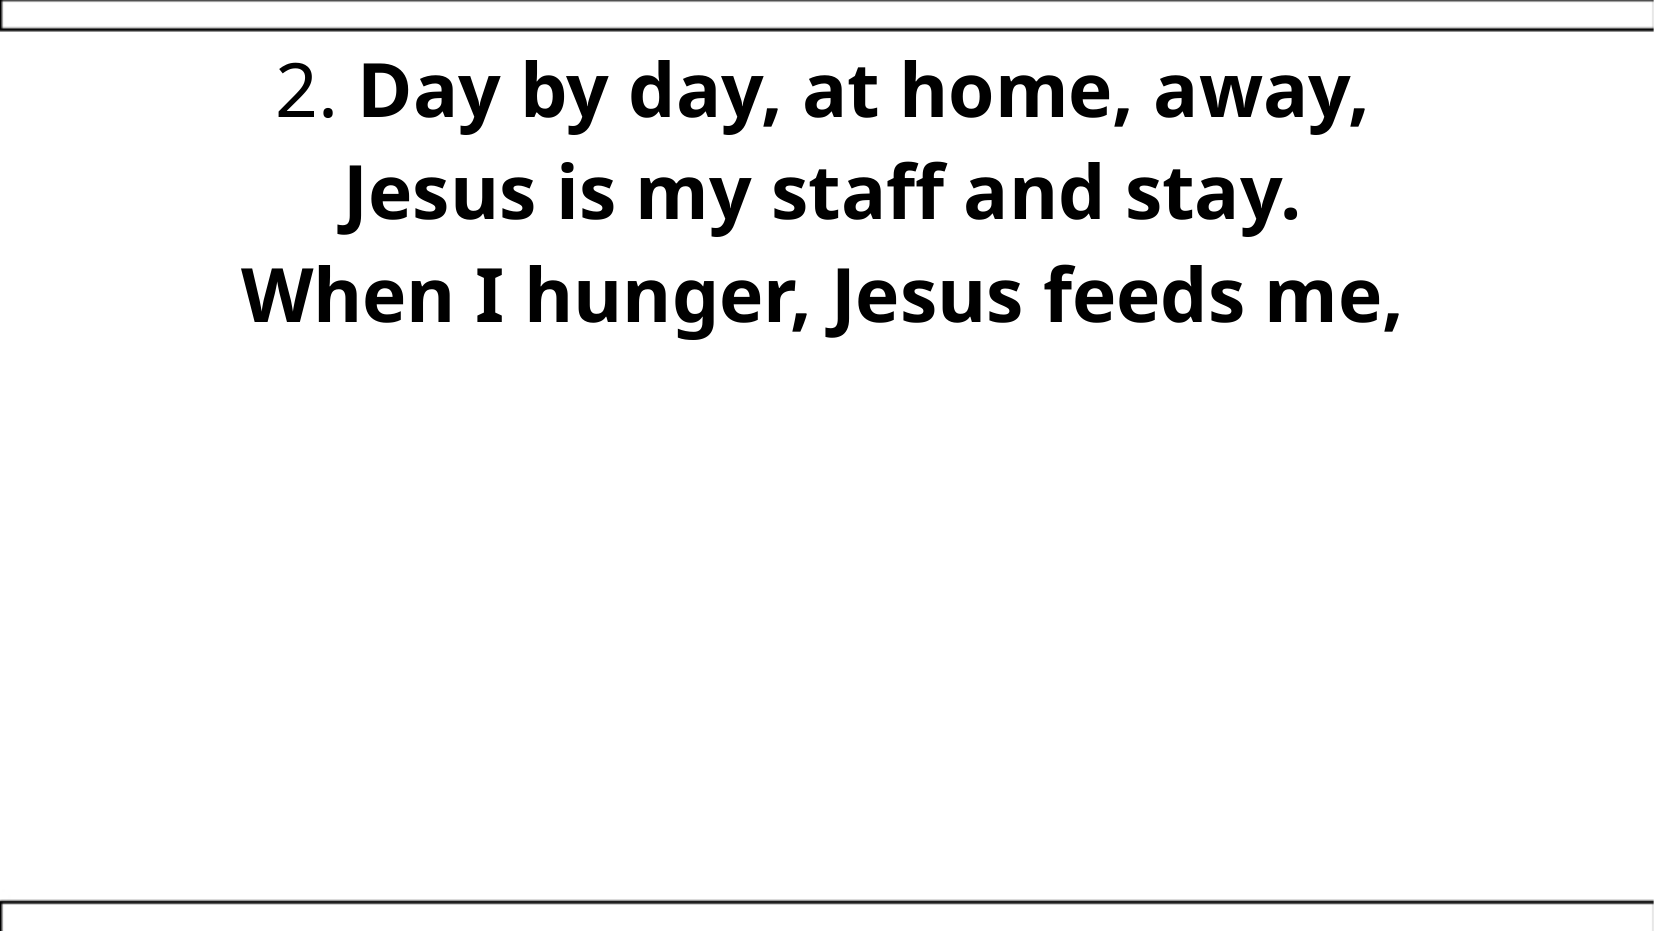

2. Day by day, at home, away,
Jesus is my staff and stay.
When I hunger, Jesus feeds me,